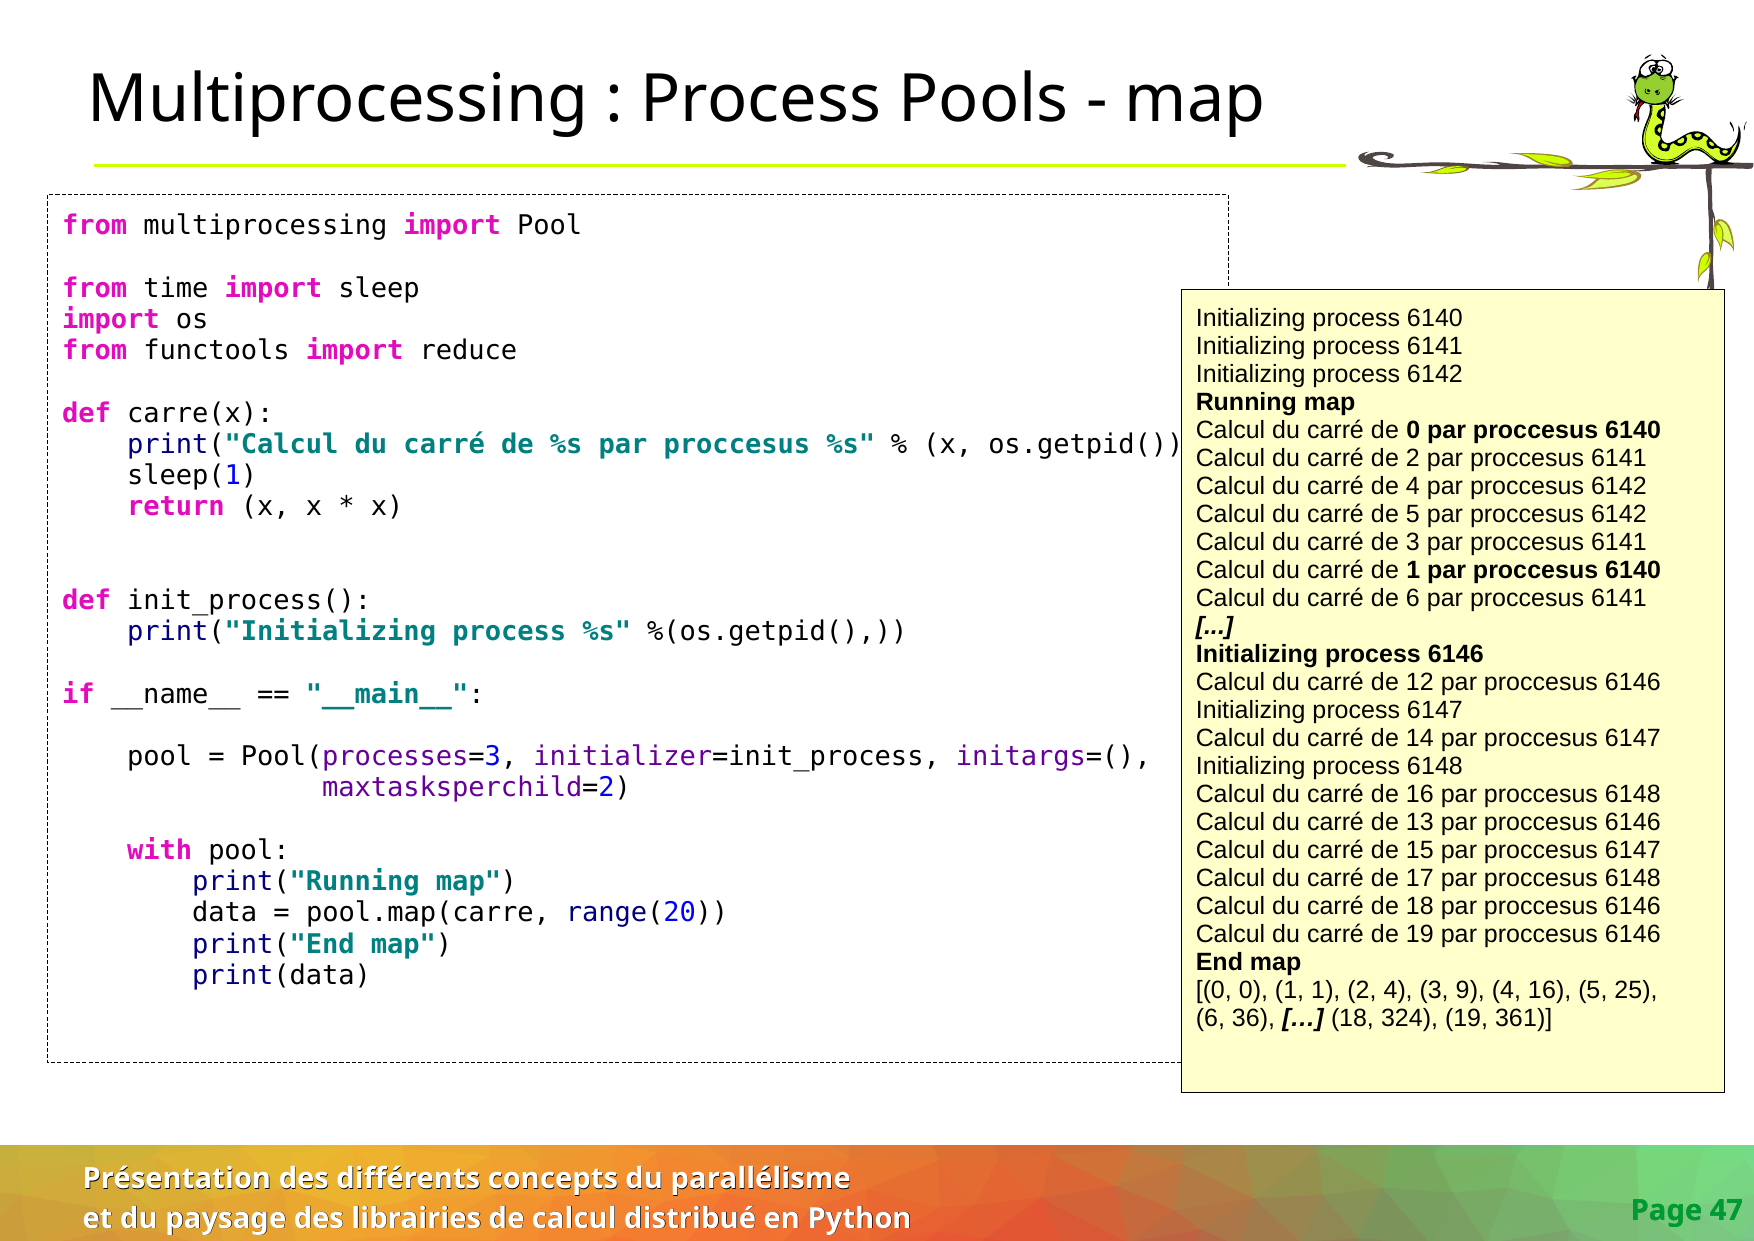

# Multiprocessing : Process Pools - map
from multiprocessing import Pool
from time import sleep
import os
from functools import reduce
def carre(x):
 print("Calcul du carré de %s par proccesus %s" % (x, os.getpid()))
 sleep(1)
 return (x, x * x)
def init_process():
 print("Initializing process %s" %(os.getpid(),))
if __name__ == "__main__":
 pool = Pool(processes=3, initializer=init_process, initargs=(),
 maxtasksperchild=2)
 with pool:
 print("Running map")
 data = pool.map(carre, range(20))
 print("End map")
 print(data)
Initializing process 6140
Initializing process 6141
Initializing process 6142
Running map
Calcul du carré de 0 par proccesus 6140
Calcul du carré de 2 par proccesus 6141
Calcul du carré de 4 par proccesus 6142
Calcul du carré de 5 par proccesus 6142
Calcul du carré de 3 par proccesus 6141
Calcul du carré de 1 par proccesus 6140
Calcul du carré de 6 par proccesus 6141
[...]
Initializing process 6146
Calcul du carré de 12 par proccesus 6146
Initializing process 6147
Calcul du carré de 14 par proccesus 6147
Initializing process 6148
Calcul du carré de 16 par proccesus 6148
Calcul du carré de 13 par proccesus 6146
Calcul du carré de 15 par proccesus 6147
Calcul du carré de 17 par proccesus 6148
Calcul du carré de 18 par proccesus 6146
Calcul du carré de 19 par proccesus 6146
End map
[(0, 0), (1, 1), (2, 4), (3, 9), (4, 16), (5, 25),
(6, 36), […] (18, 324), (19, 361)]
47